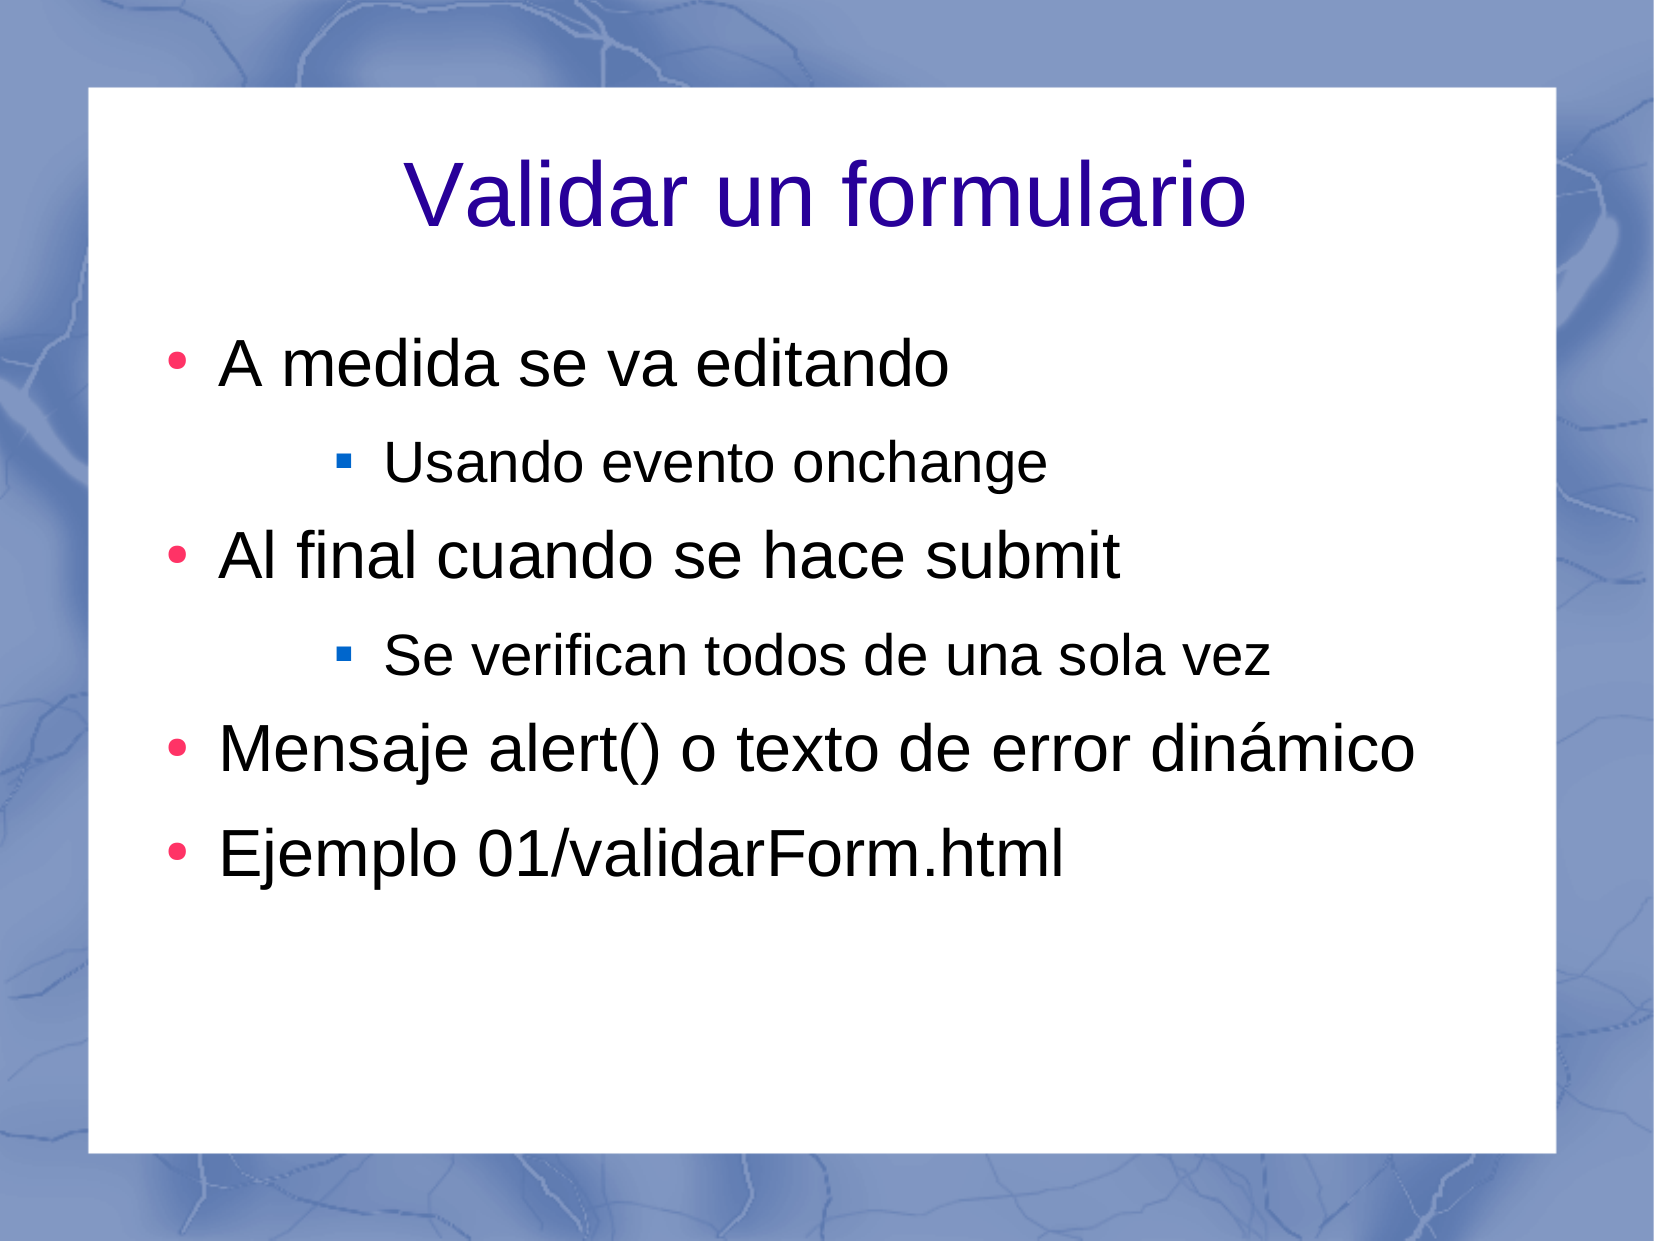

# Validar un formulario
A medida se va editando
Usando evento onchange
Al final cuando se hace submit
Se verifican todos de una sola vez
Mensaje alert() o texto de error dinámico
Ejemplo 01/validarForm.html